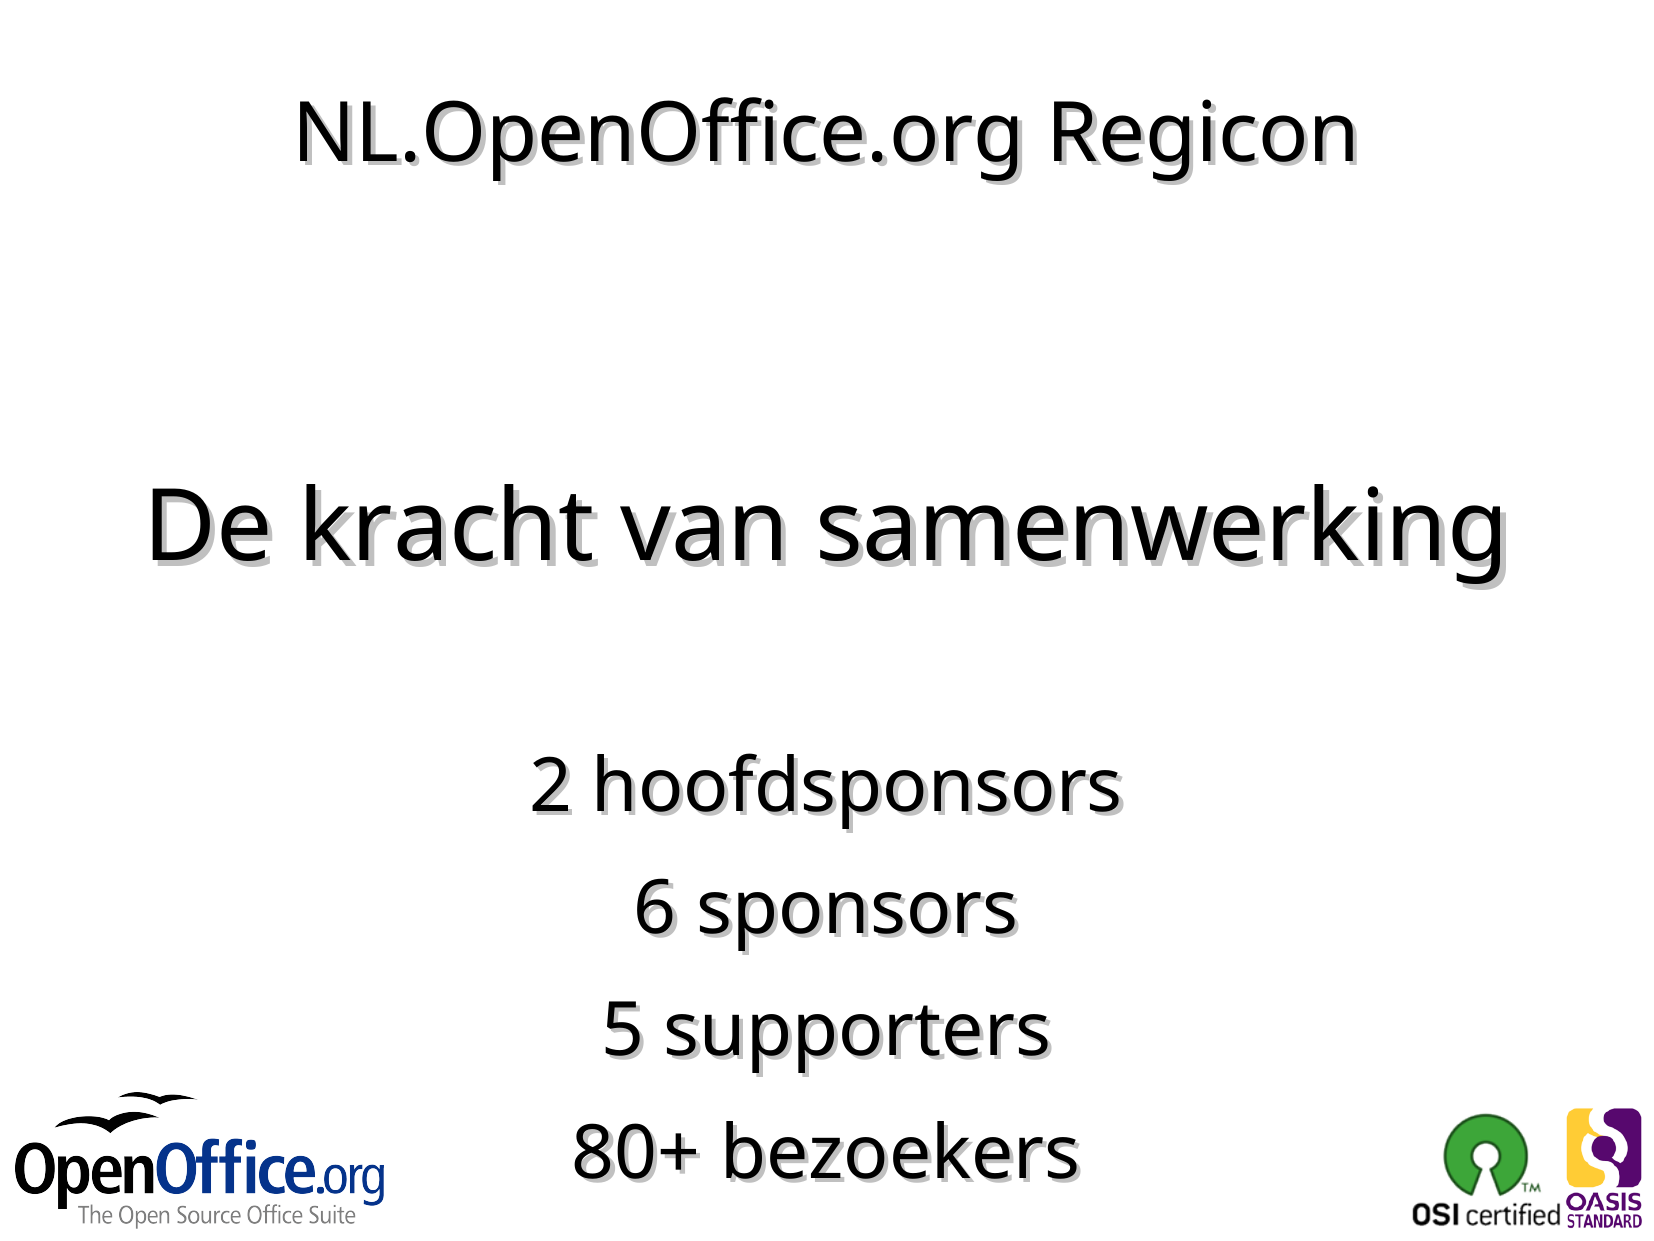

# NL.OpenOffice.org Regicon
De kracht van samenwerking
2 hoofdsponsors
6 sponsors
5 supporters
80+ bezoekers